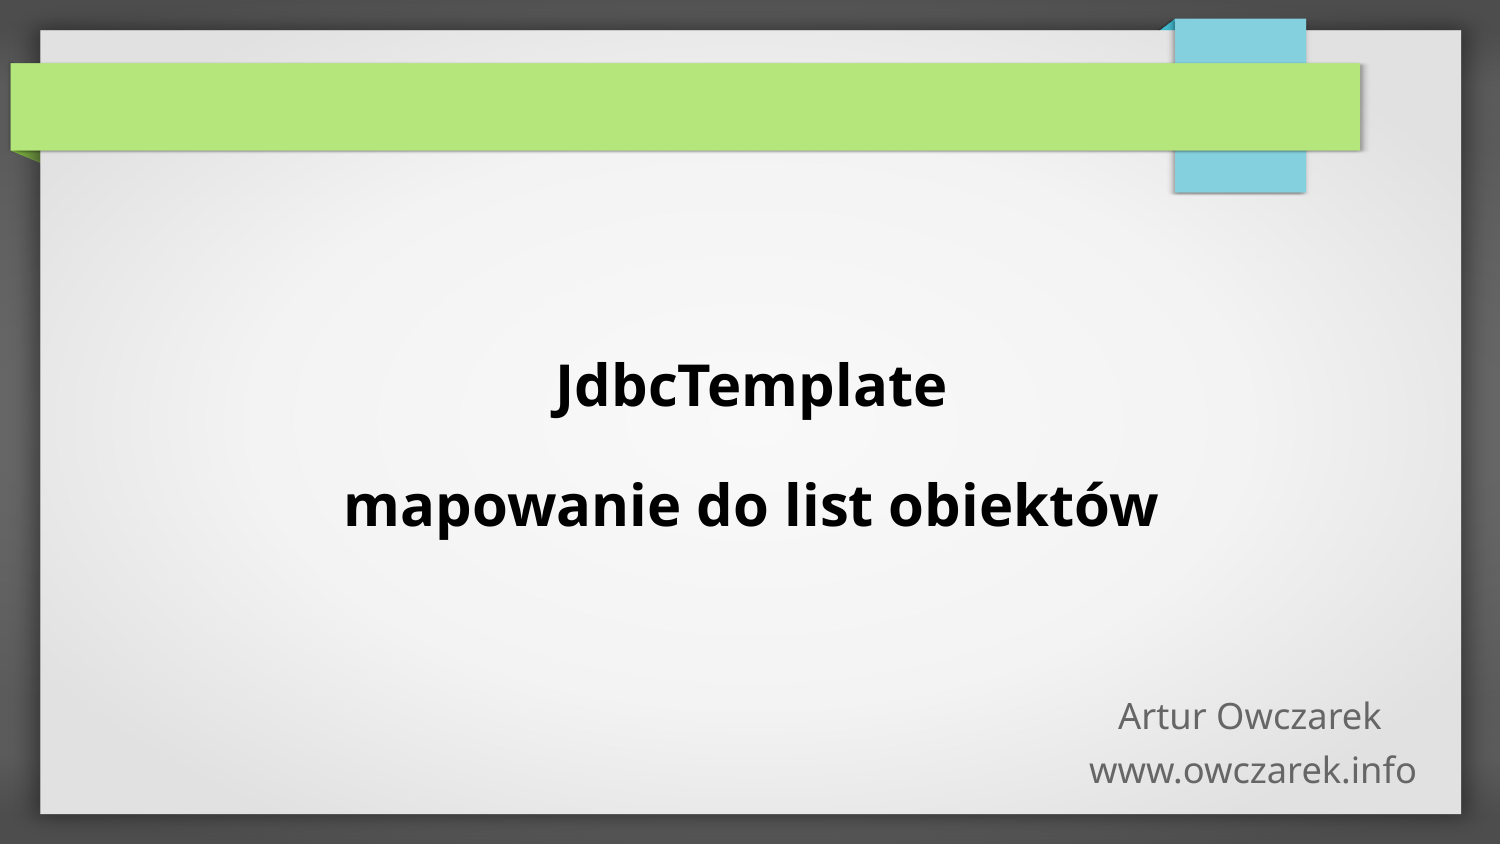

# JdbcTemplate mapowanie do list obiektów
Artur Owczarek
www.owczarek.info